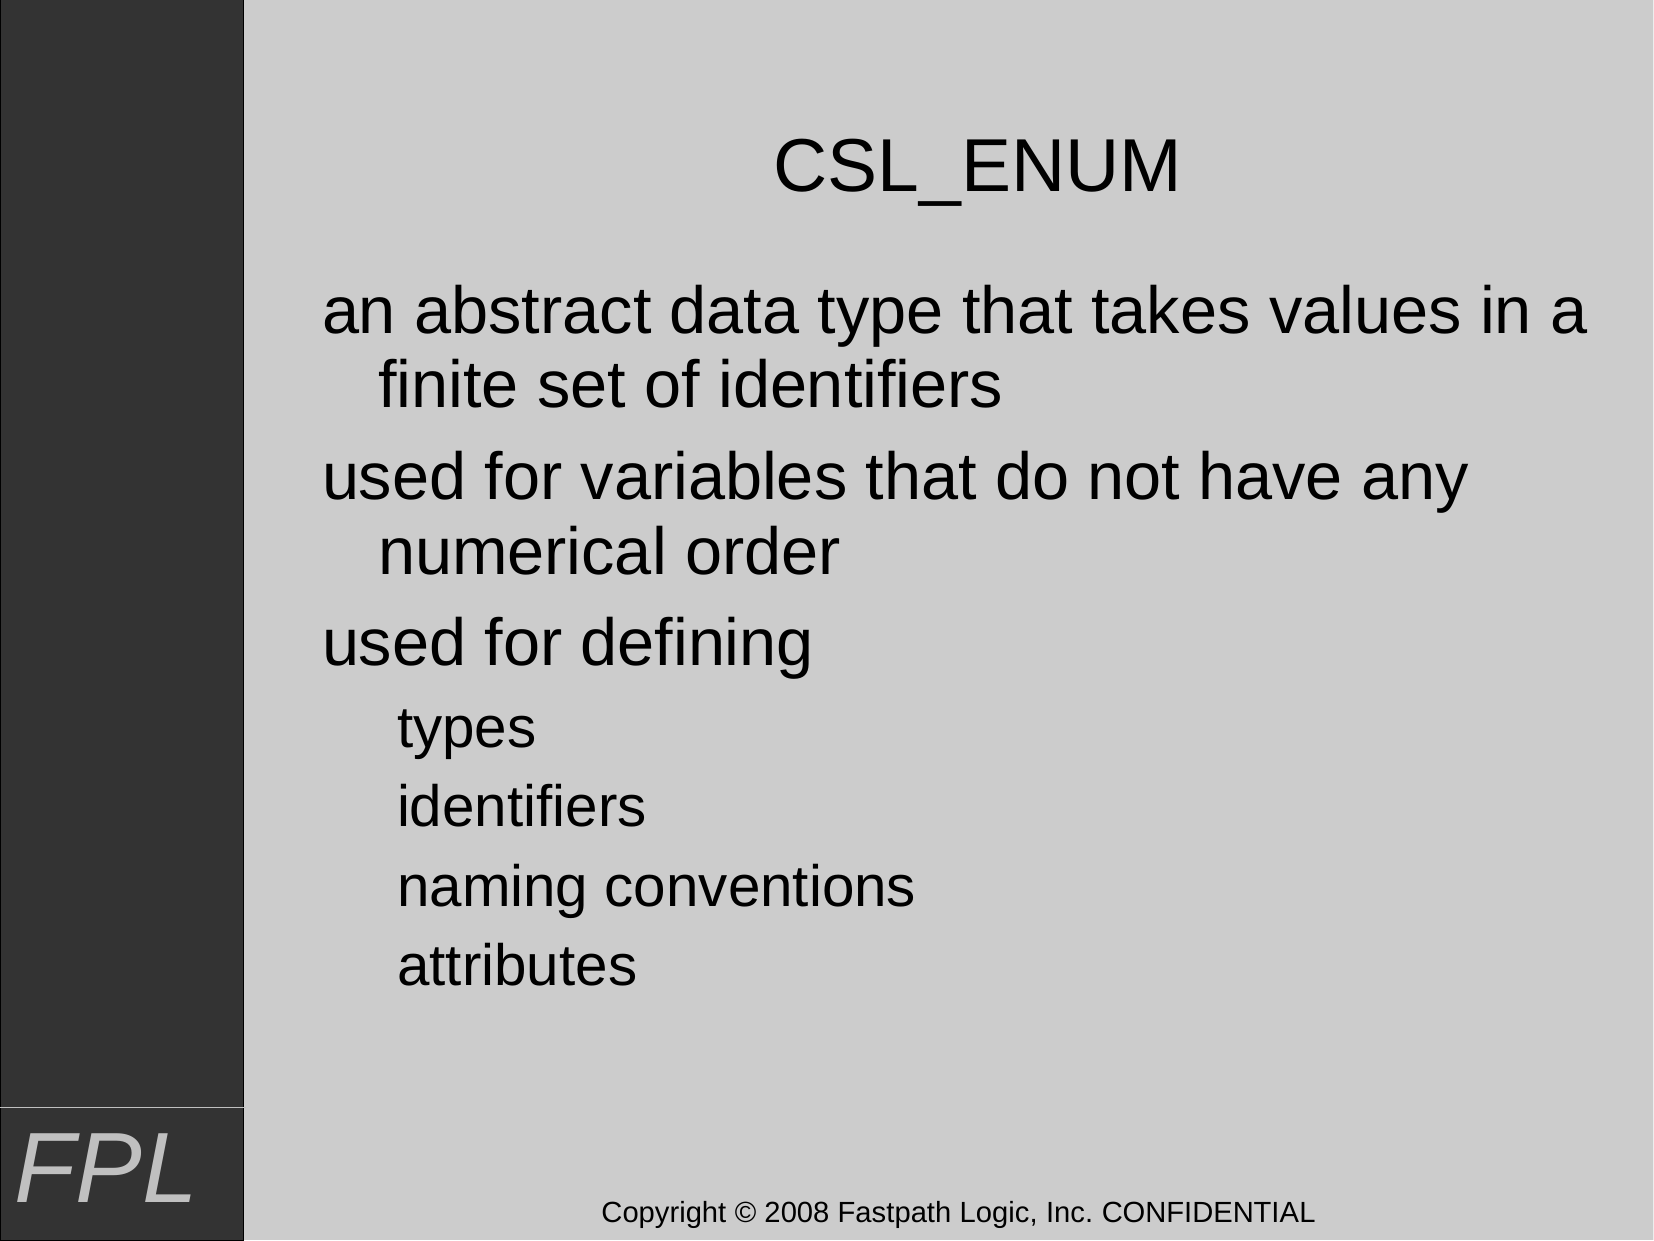

# CSL_ENUM
an abstract data type that takes values in a finite set of identifiers
used for variables that do not have any numerical order
used for defining
types
identifiers
naming conventions
attributes